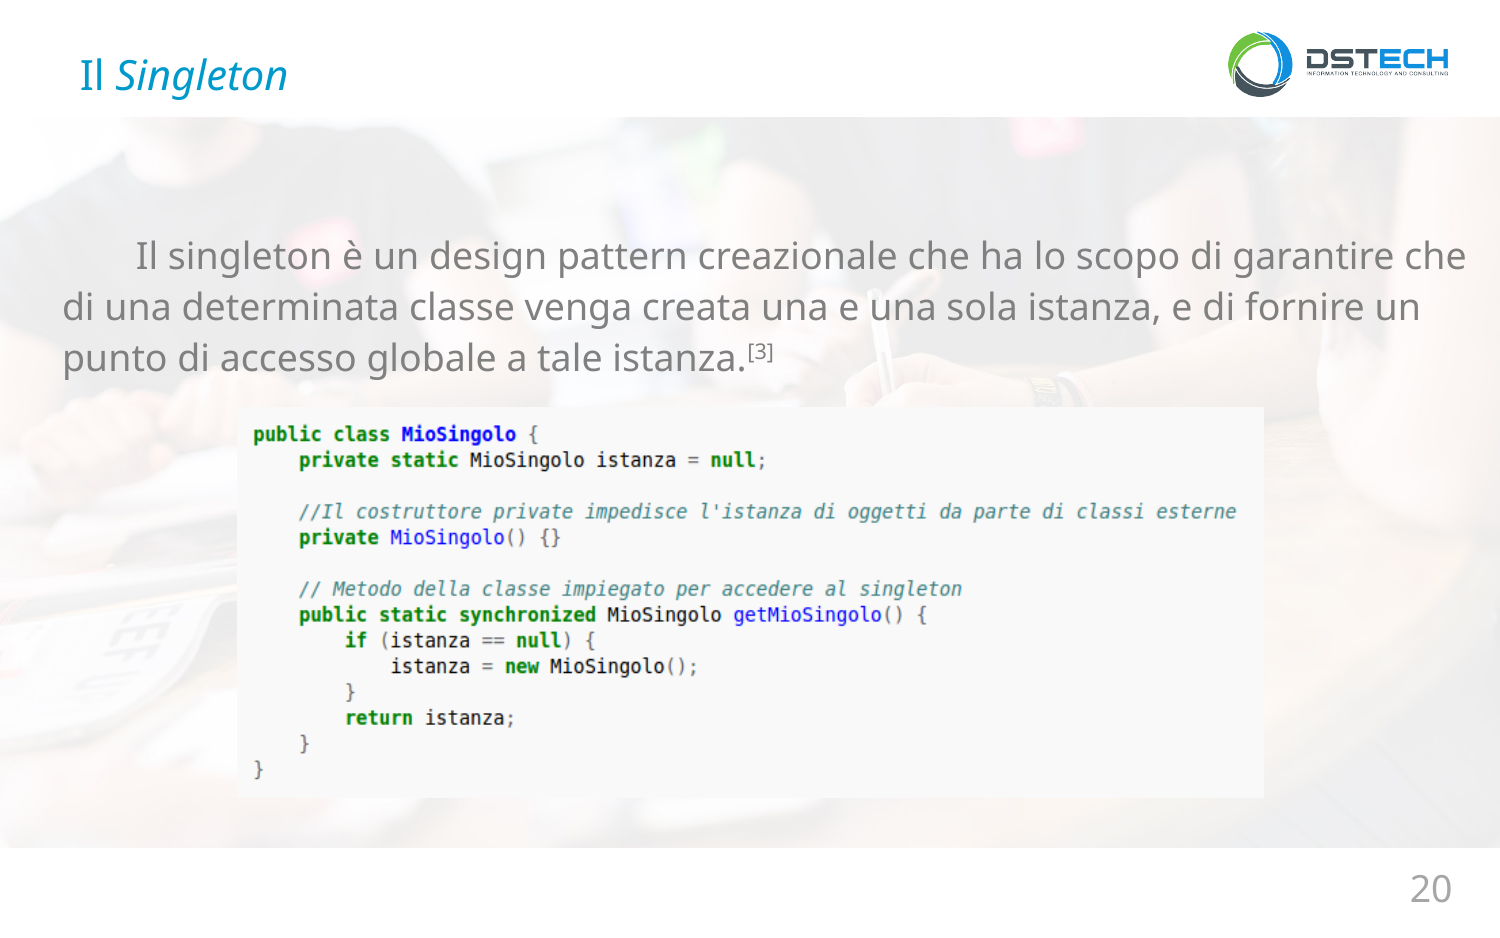

Il Singleton
	Il singleton è un design pattern creazionale che ha lo scopo di garantire che di una determinata classe venga creata una e una sola istanza, e di fornire un punto di accesso globale a tale istanza.[3]
20